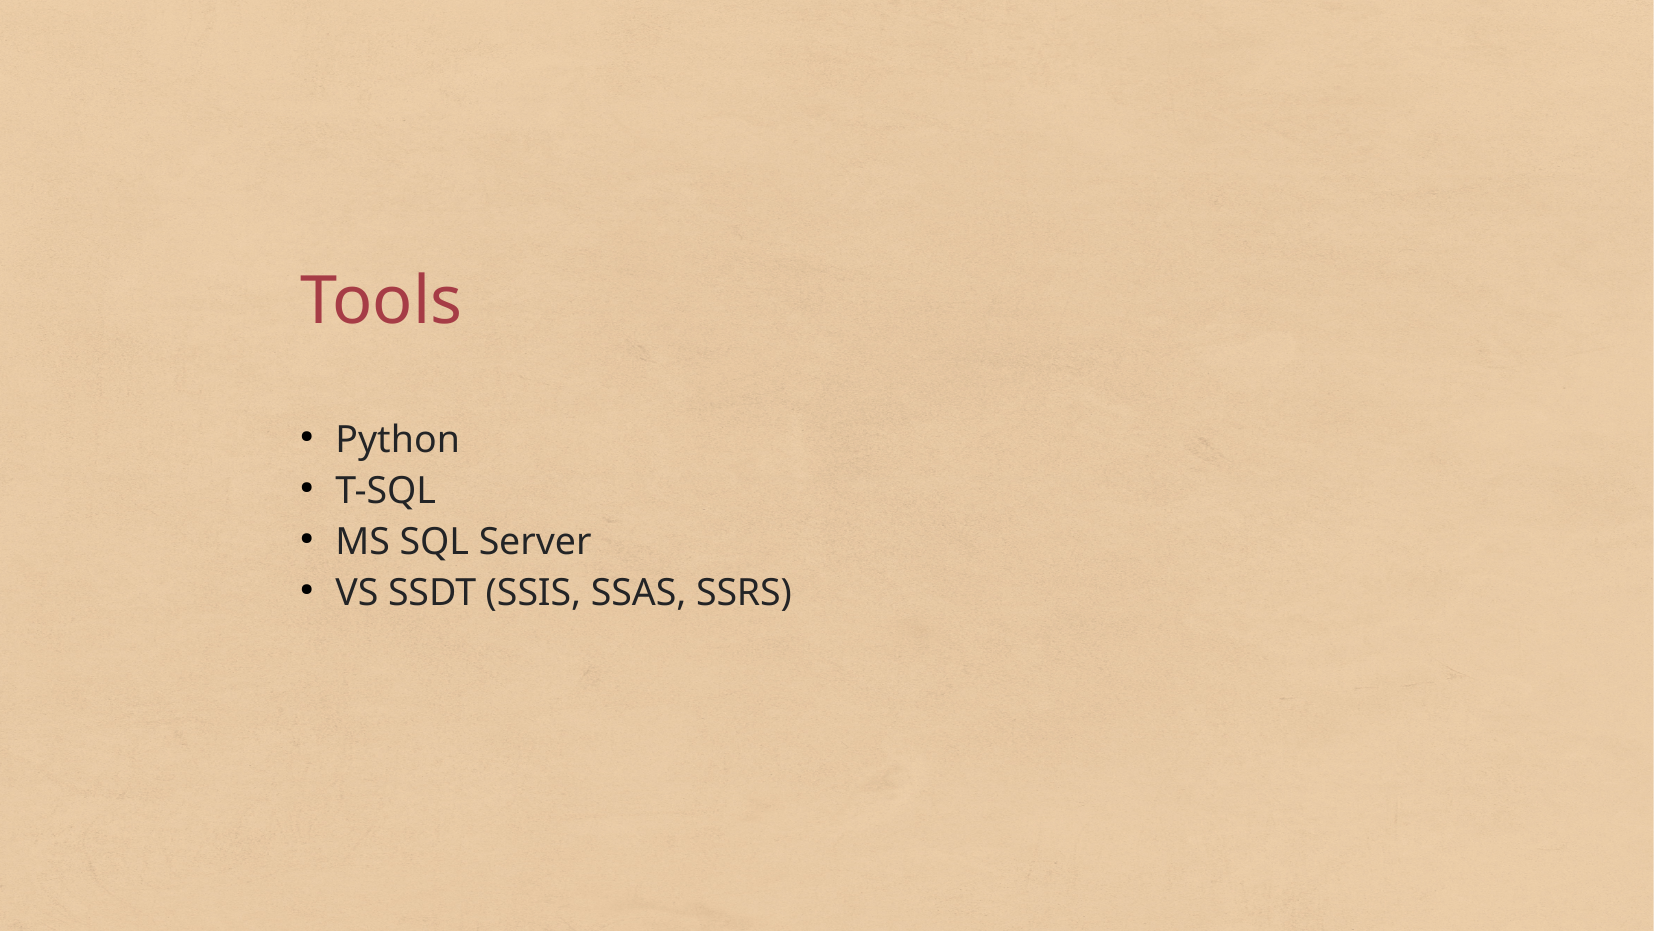

# Tools
Python
T-SQL
MS SQL Server
VS SSDT (SSIS, SSAS, SSRS)